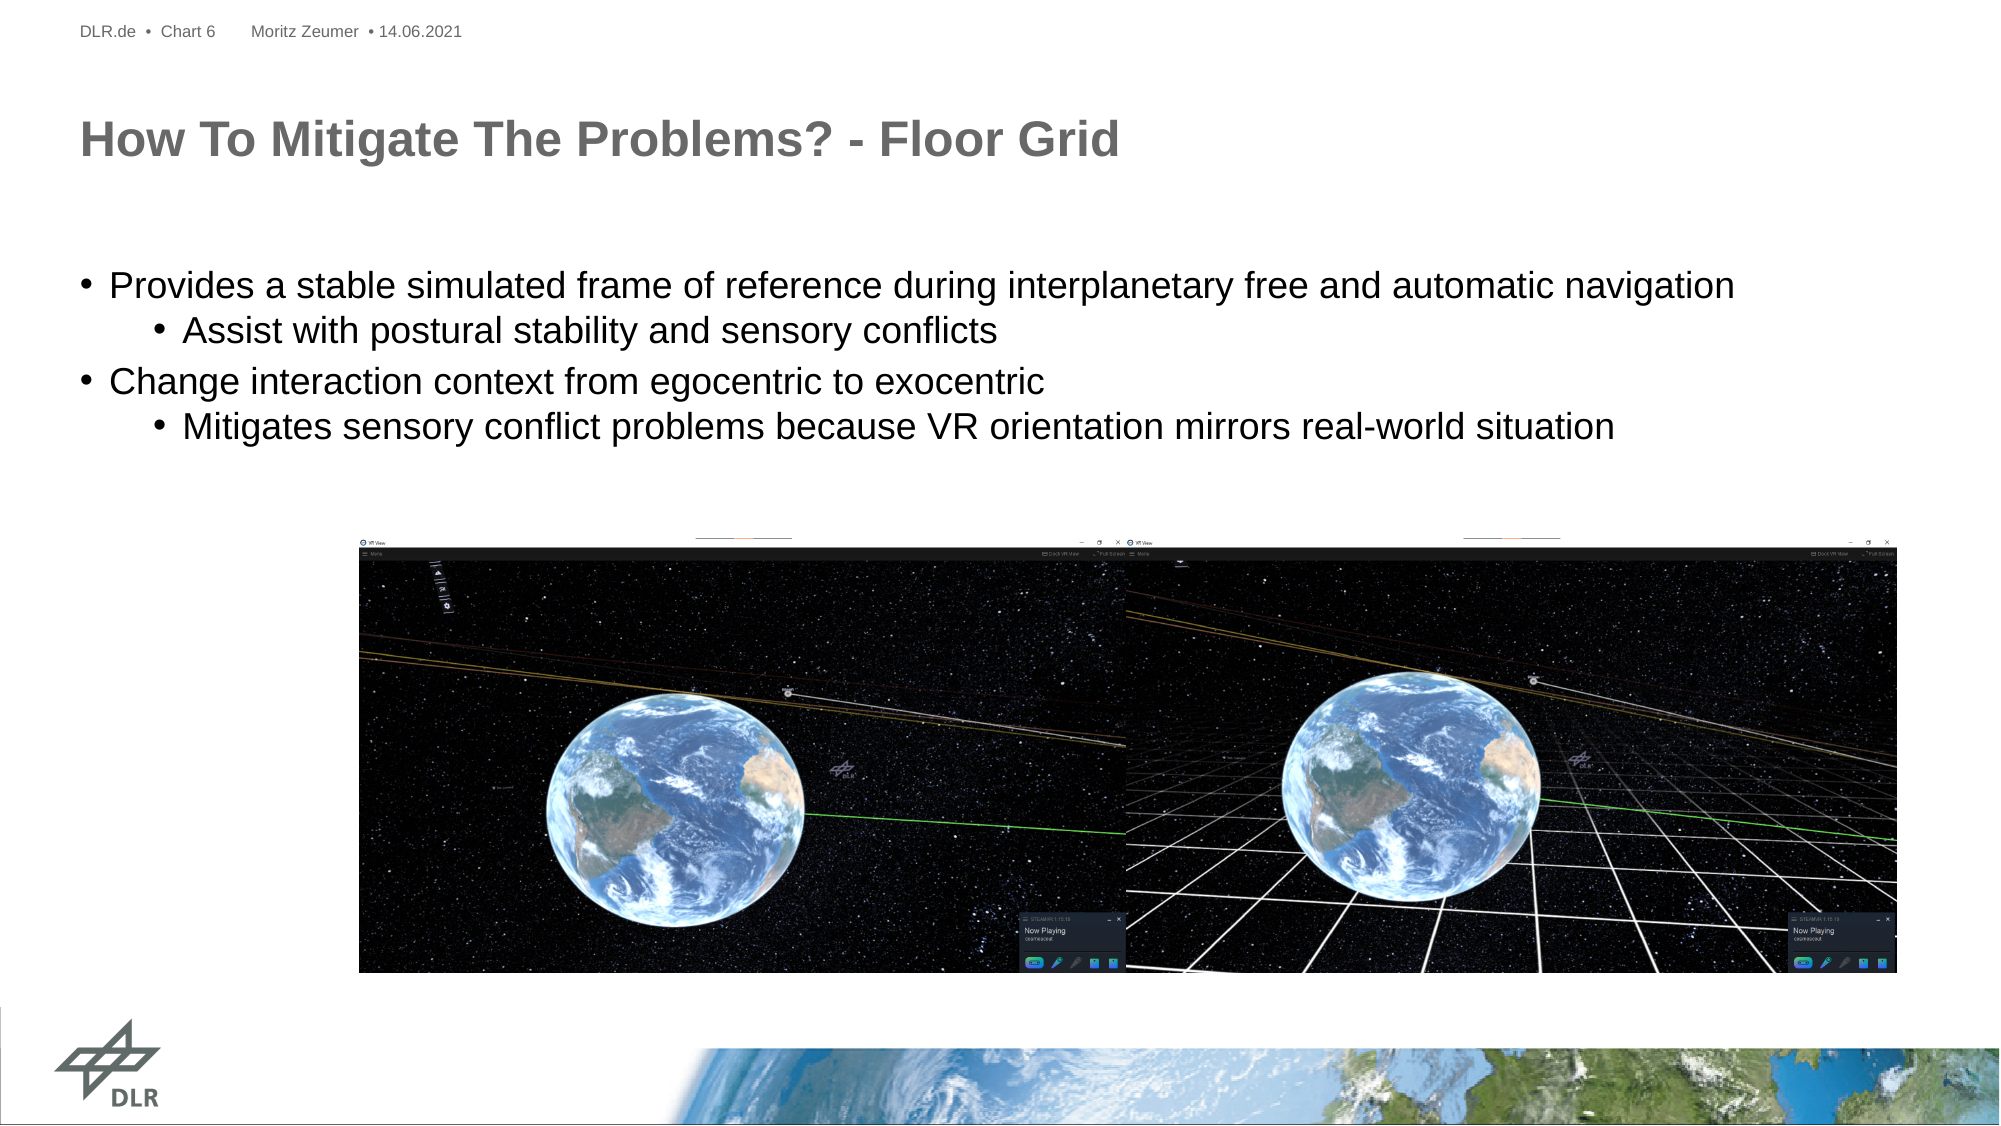

DLR.de • Chart
Moritz Zeumer  • 14.06.2021
How To Mitigate The Problems? - Floor Grid
Provides a stable simulated frame of reference during interplanetary free and automatic navigation
Assist with postural stability and sensory conflicts
Change interaction context from egocentric to exocentric
Mitigates sensory conflict problems because VR orientation mirrors real-world situation